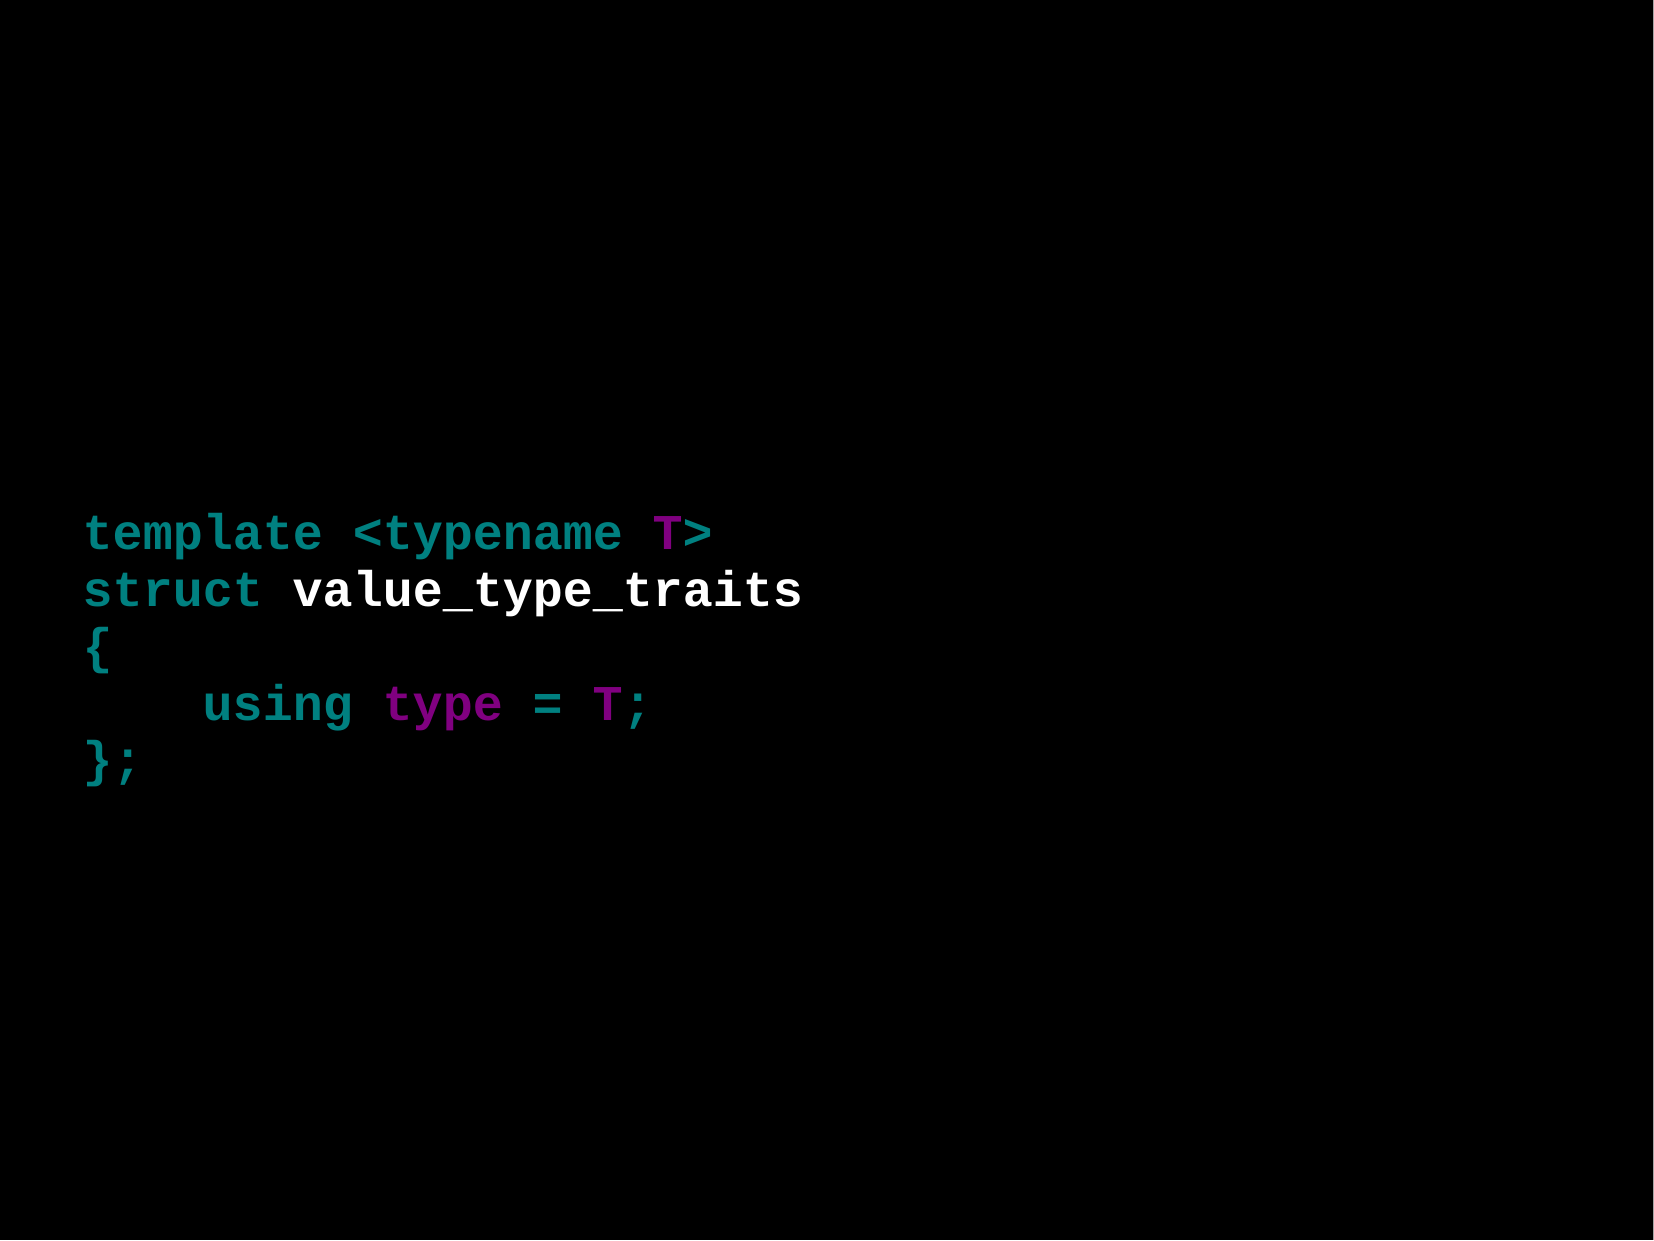

# template <typename T>
struct value_type_traits
{
 using type = T;
};